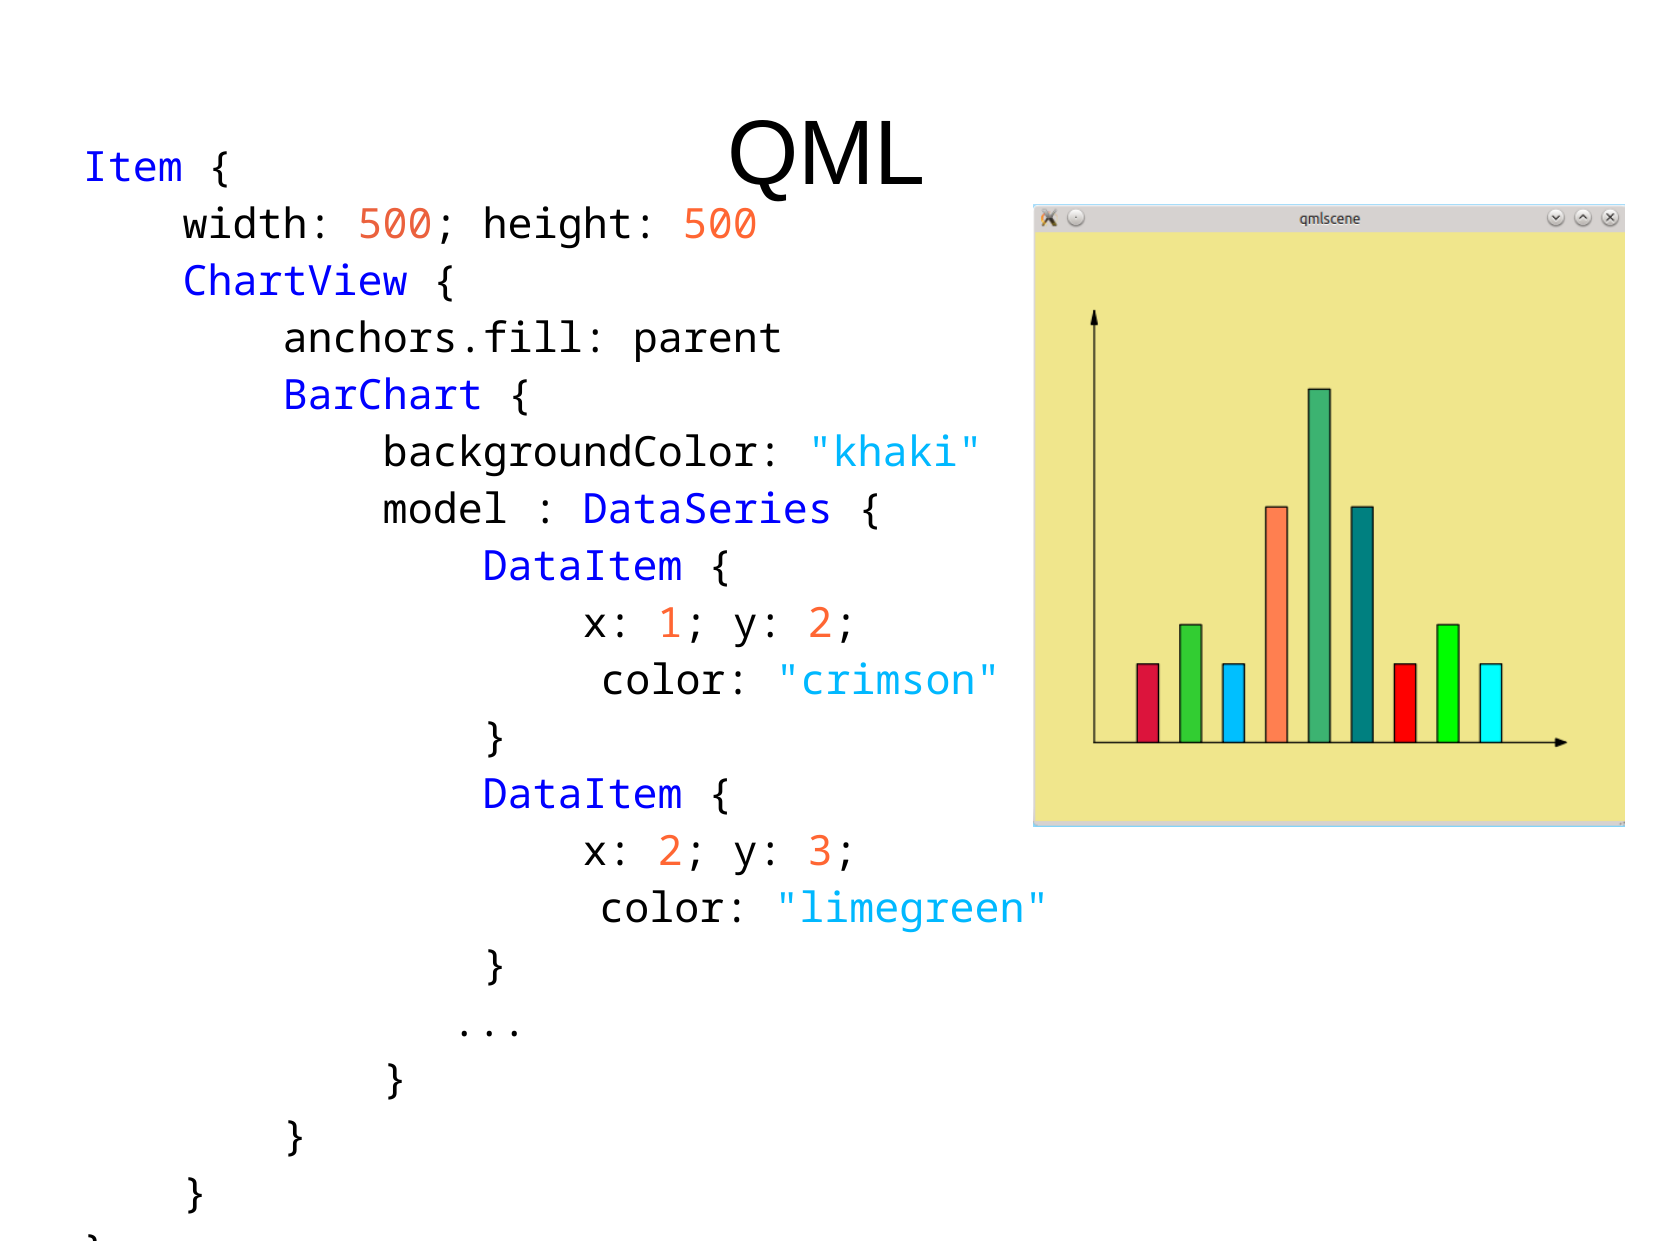

Item {
 width: 500; height: 500
 ChartView {
 anchors.fill: parent
 BarChart {
 backgroundColor: "khaki"
 model : DataSeries {
 DataItem {
 x: 1; y: 2;
						 color: "crimson"
 }
 DataItem {
 x: 2; y: 3;
							color: "limegreen"
 }
					...
 }
 }
 }
}
# QML